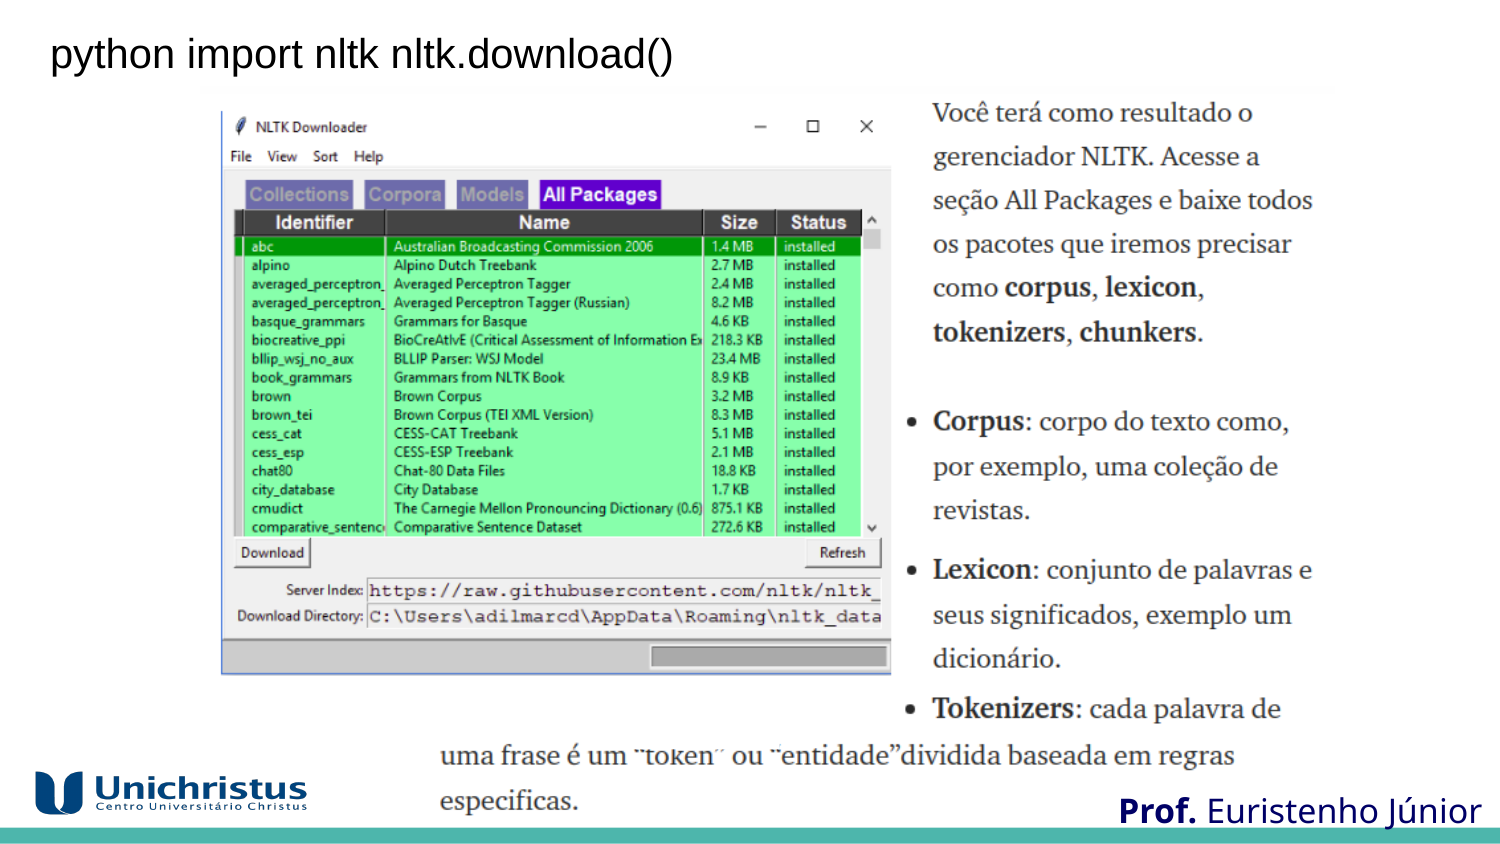

python import nltk nltk.download()
#
Prof. Euristenho Júnior